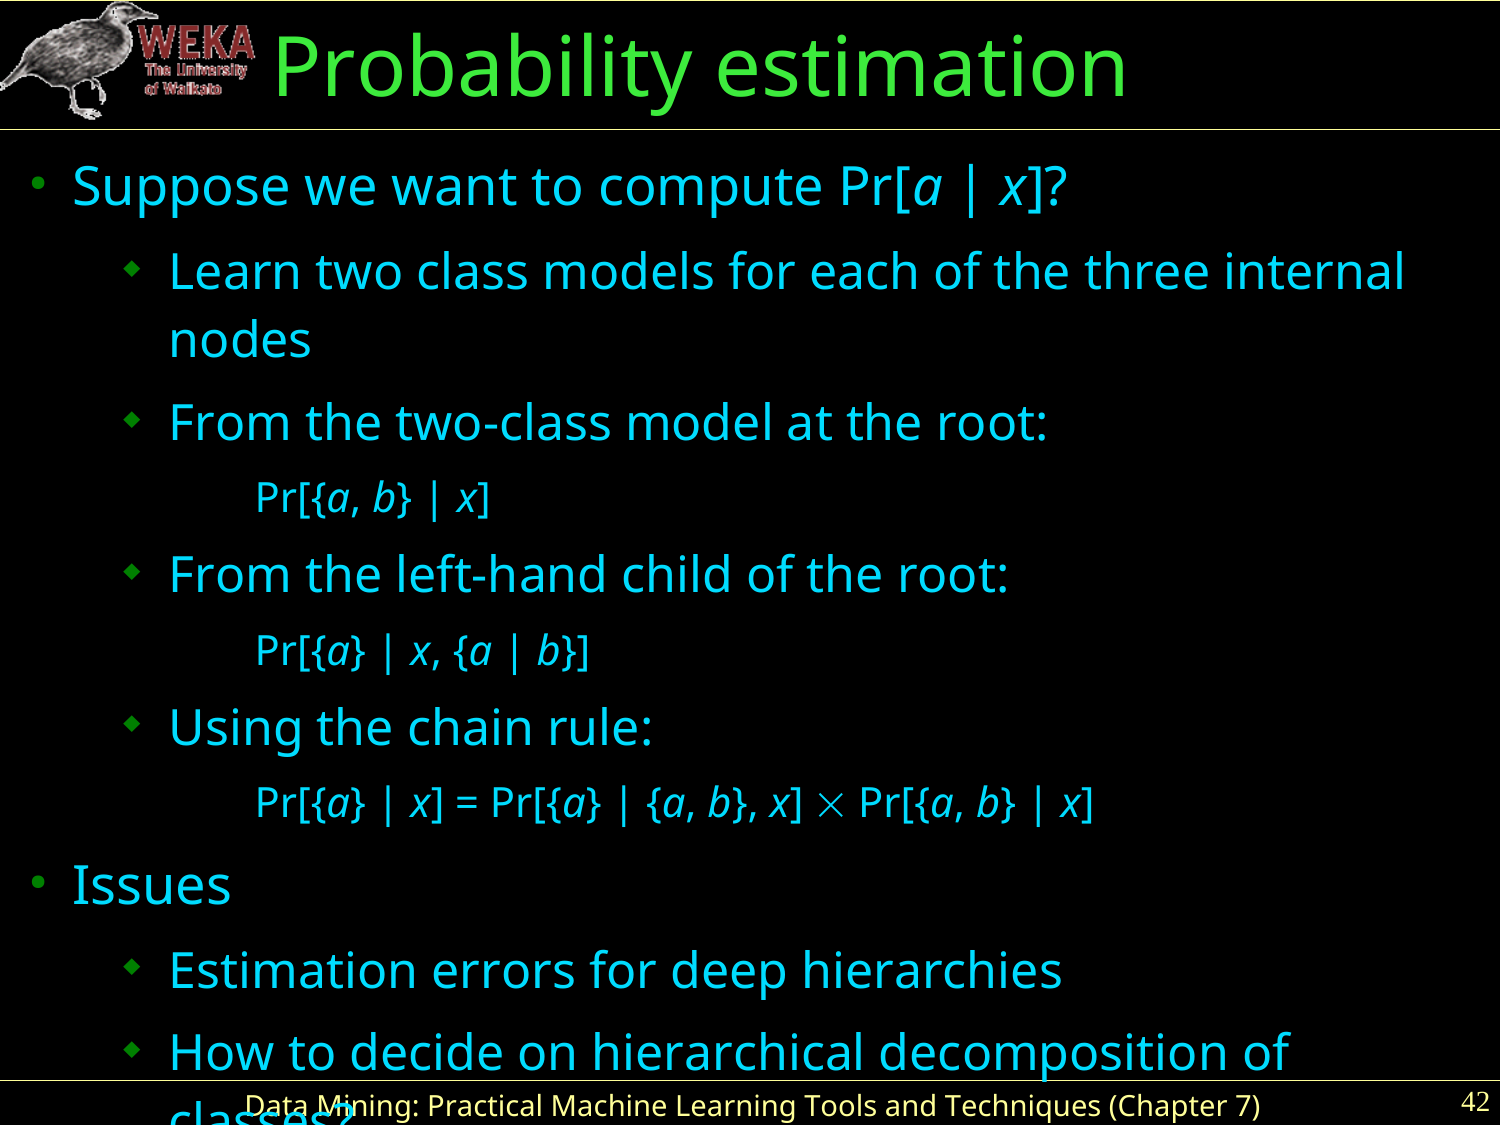

# Probability estimation
Suppose we want to compute Pr[a | x]?
Learn two class models for each of the three internal nodes
From the two-class model at the root:
Pr[{a, b} | x]
From the left-hand child of the root:
Pr[{a} | x, {a | b}]
Using the chain rule:
Pr[{a} | x] = Pr[{a} | {a, b}, x] × Pr[{a, b} | x]
Issues
Estimation errors for deep hierarchies
How to decide on hierarchical decomposition of classes?
Data Mining: Practical Machine Learning Tools and Techniques (Chapter 7)
42